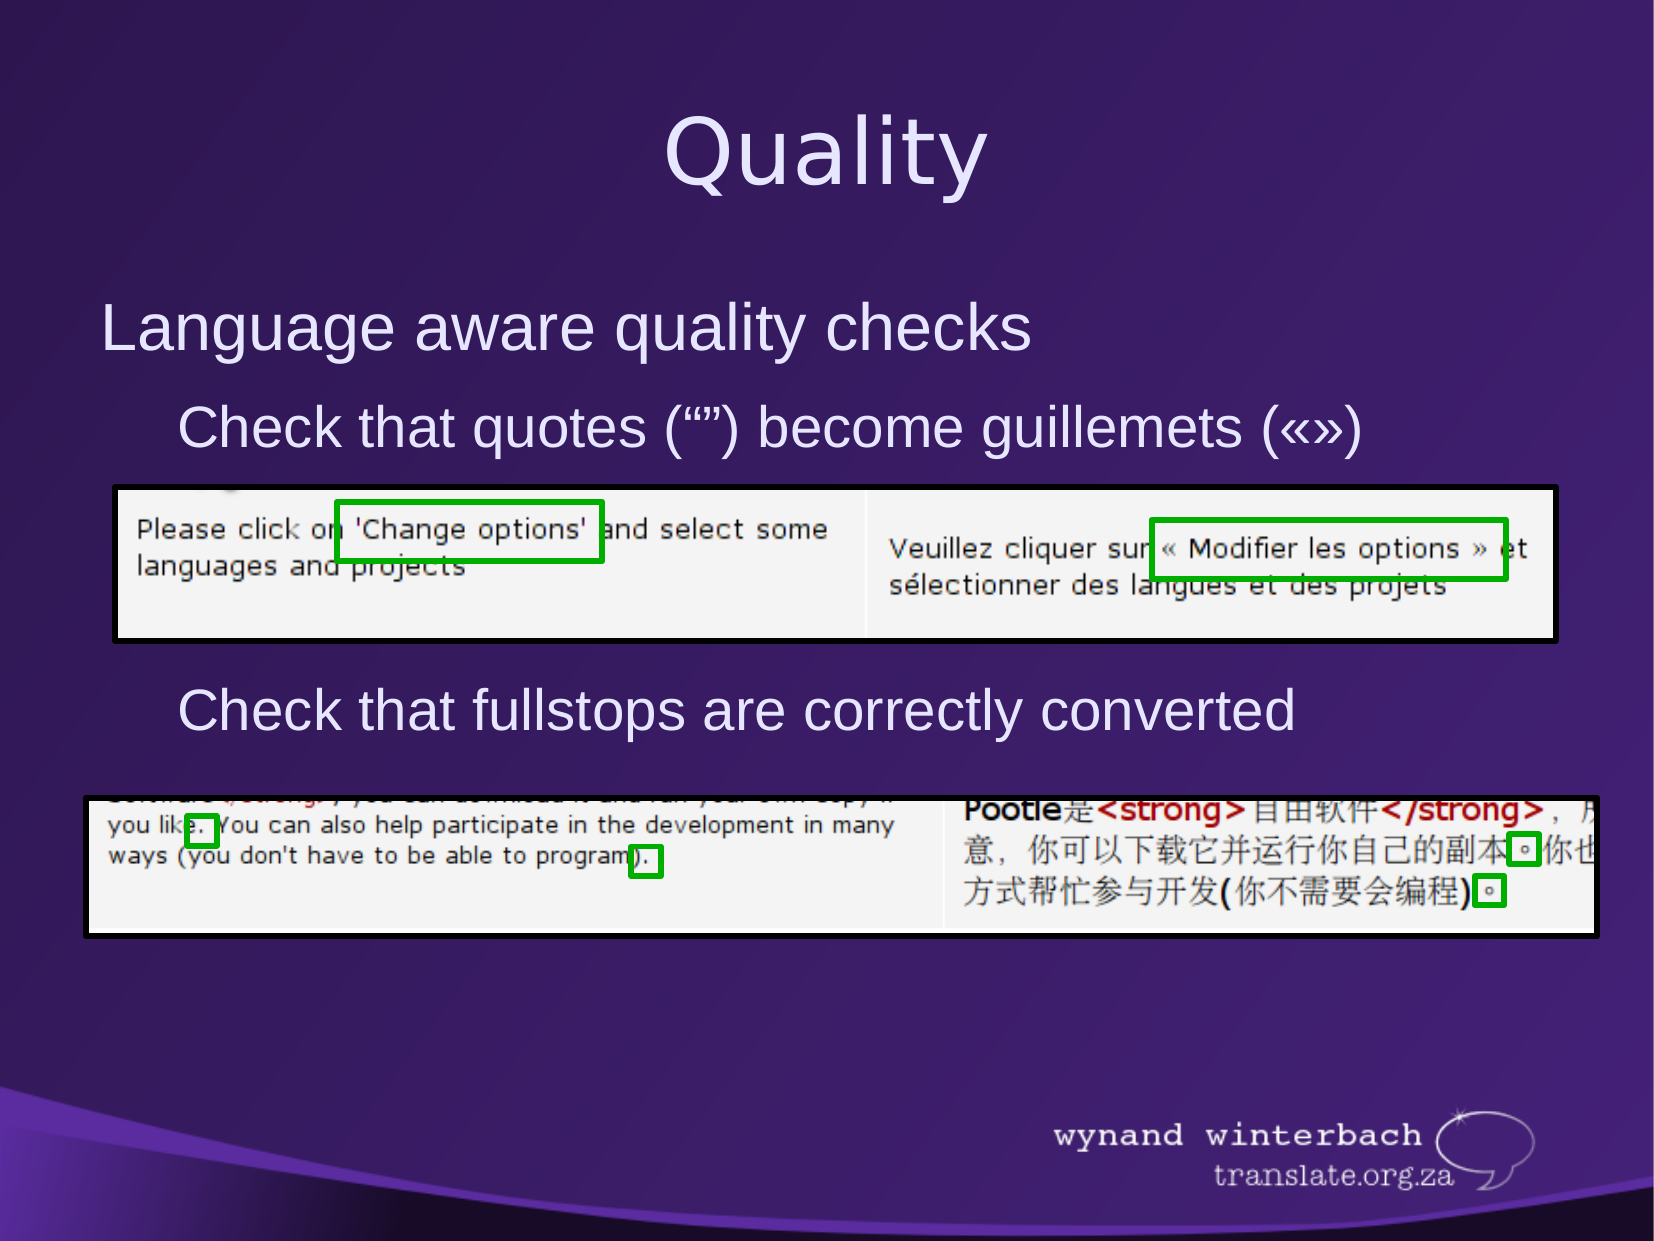

# Quality
Language aware quality checks
Check that quotes (“”) become guillemets («»)
Check that fullstops are correctly converted